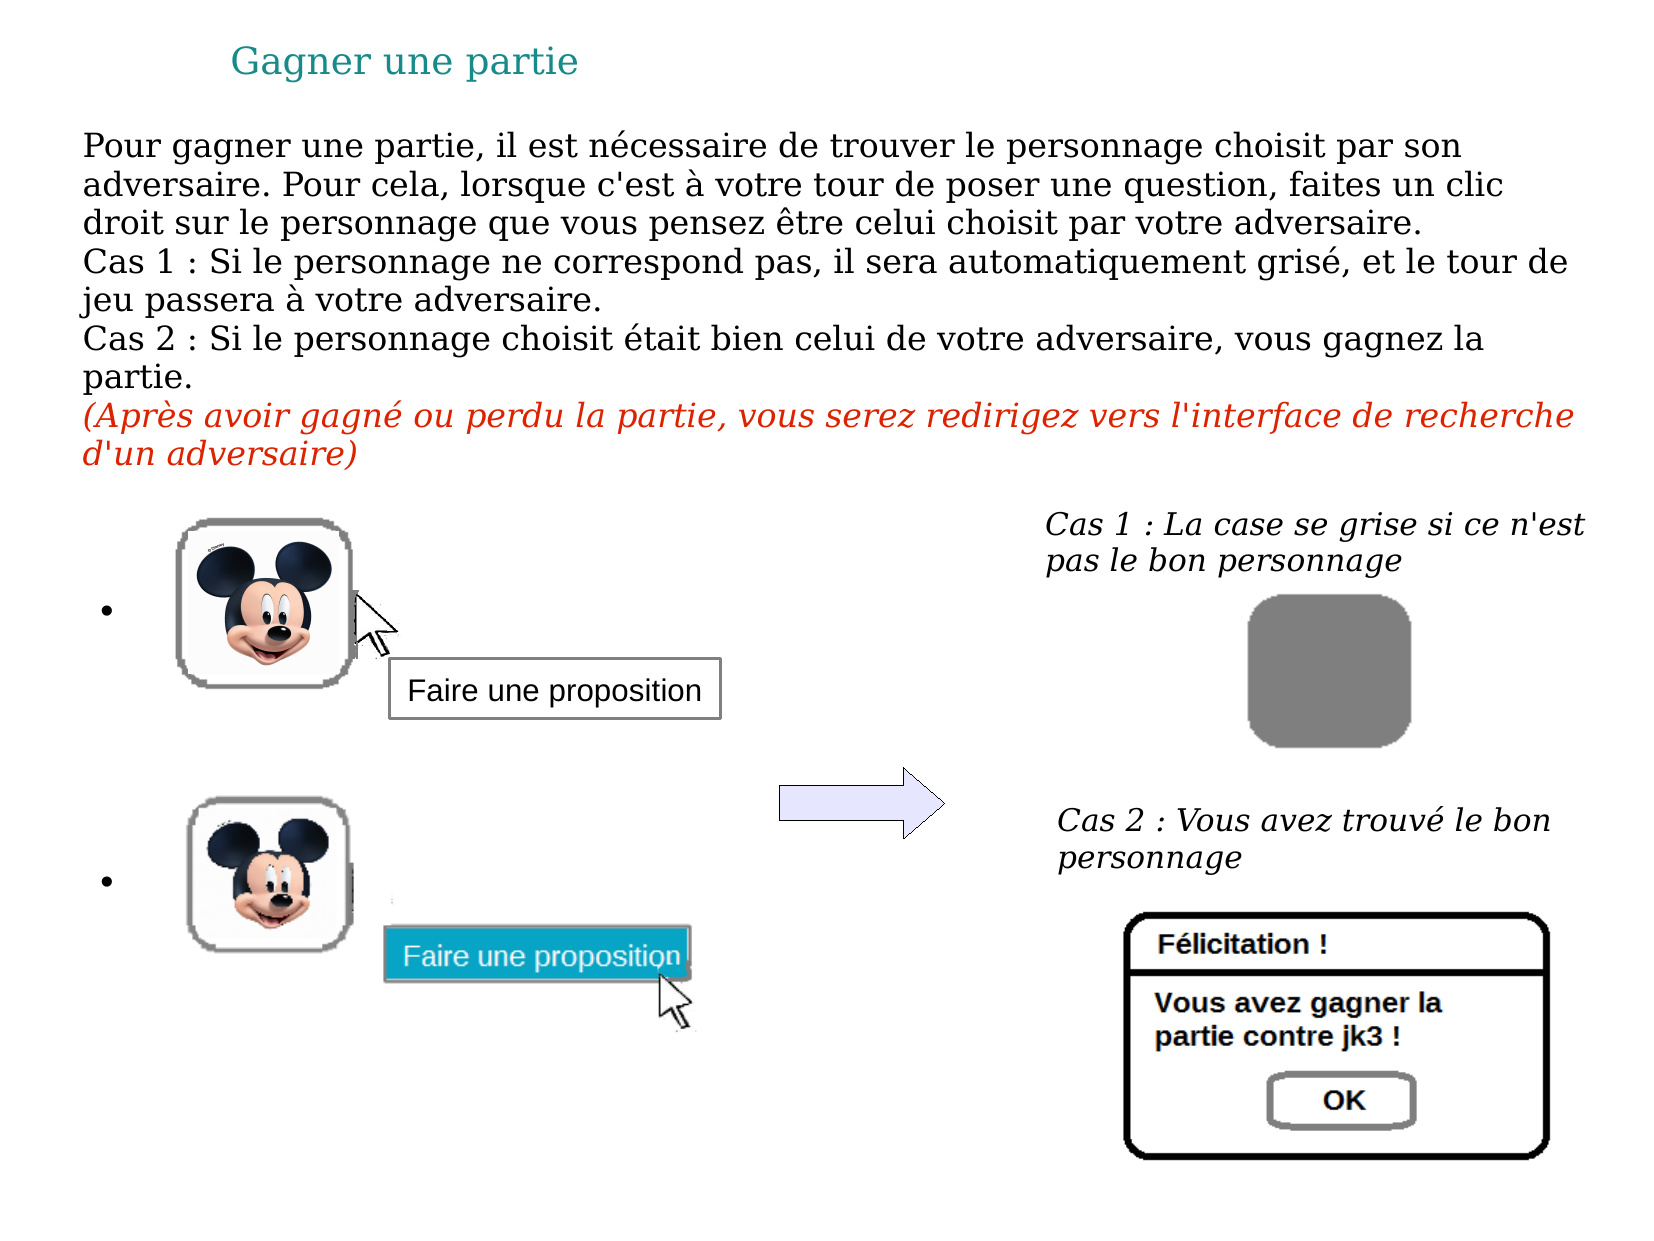

Gagner une partie
Pour gagner une partie, il est nécessaire de trouver le personnage choisit par son adversaire. Pour cela, lorsque c'est à votre tour de poser une question, faites un clic droit sur le personnage que vous pensez être celui choisit par votre adversaire.
Cas 1 : Si le personnage ne correspond pas, il sera automatiquement grisé, et le tour de jeu passera à votre adversaire.
Cas 2 : Si le personnage choisit était bien celui de votre adversaire, vous gagnez la partie.
(Après avoir gagné ou perdu la partie, vous serez redirigez vers l'interface de recherche d'un adversaire)
Cas 1 : La case se grise si ce n'est pas le bon personnage
•
Faire une proposition
Cas 2 : Vous avez trouvé le bon personnage
•